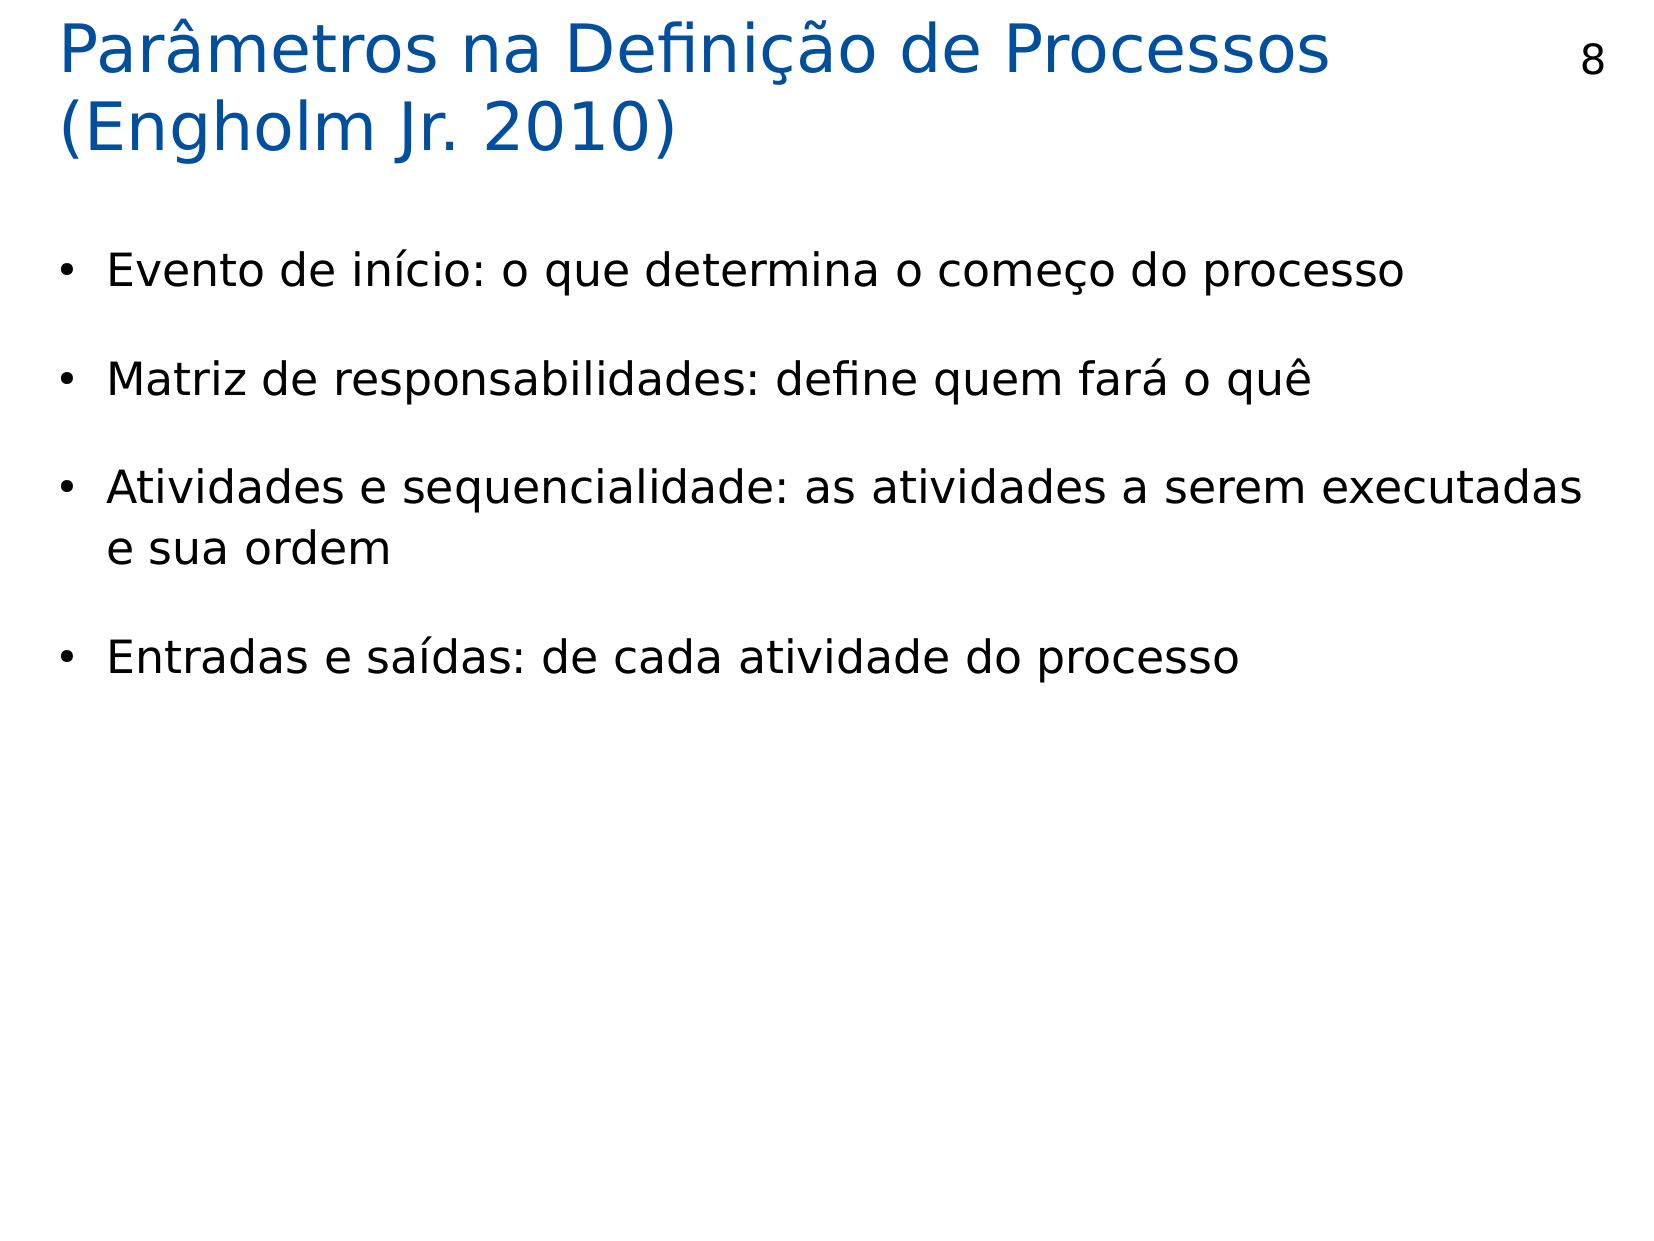

# Parâmetros na Definição de Processos (Engholm Jr. 2010)
8
Evento de início: o que determina o começo do processo
Matriz de responsabilidades: define quem fará o quê
Atividades e sequencialidade: as atividades a serem executadas e sua ordem
Entradas e saídas: de cada atividade do processo